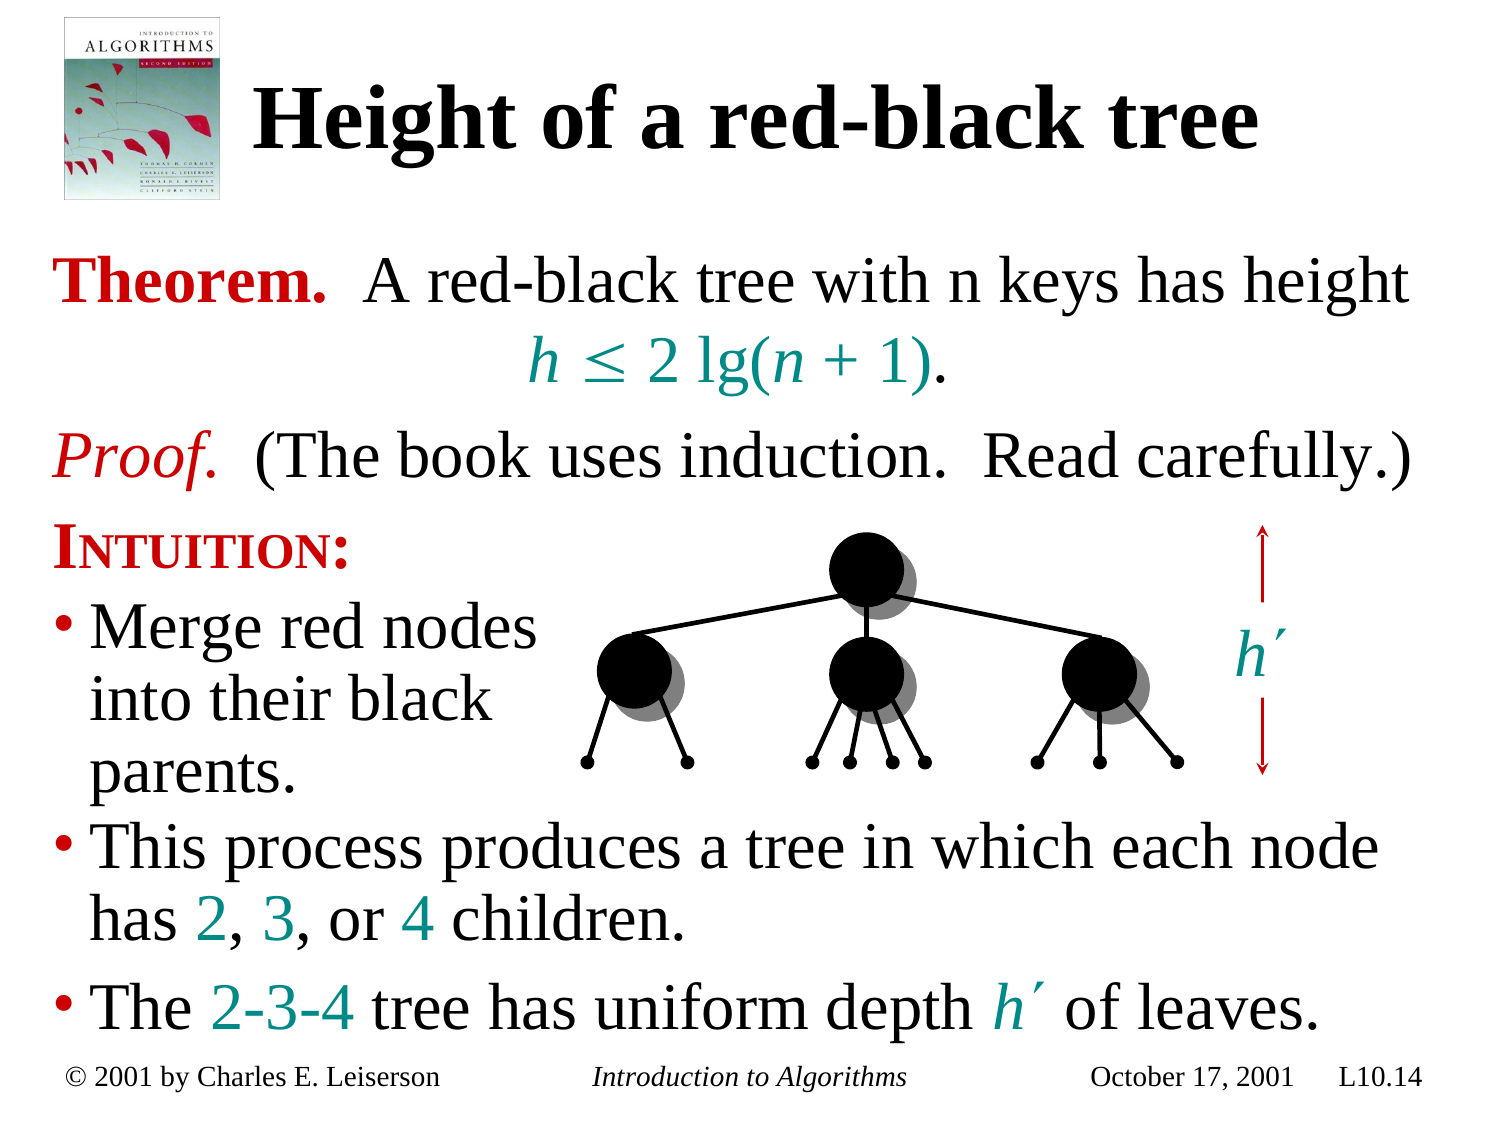

# Height of a red-black tree
Theorem. A red-black tree with n keys has height
h  2 lg(n + 1).
Proof. (The book uses induction. Read carefully.)
INTUITION:
Merge red nodes into their black parents.
h
This process produces a tree in which each node has 2, 3, or 4 children.
The 2-3-4 tree has uniform depth h of leaves.
Introduction to Algorithms
October 17, 2001 L10.